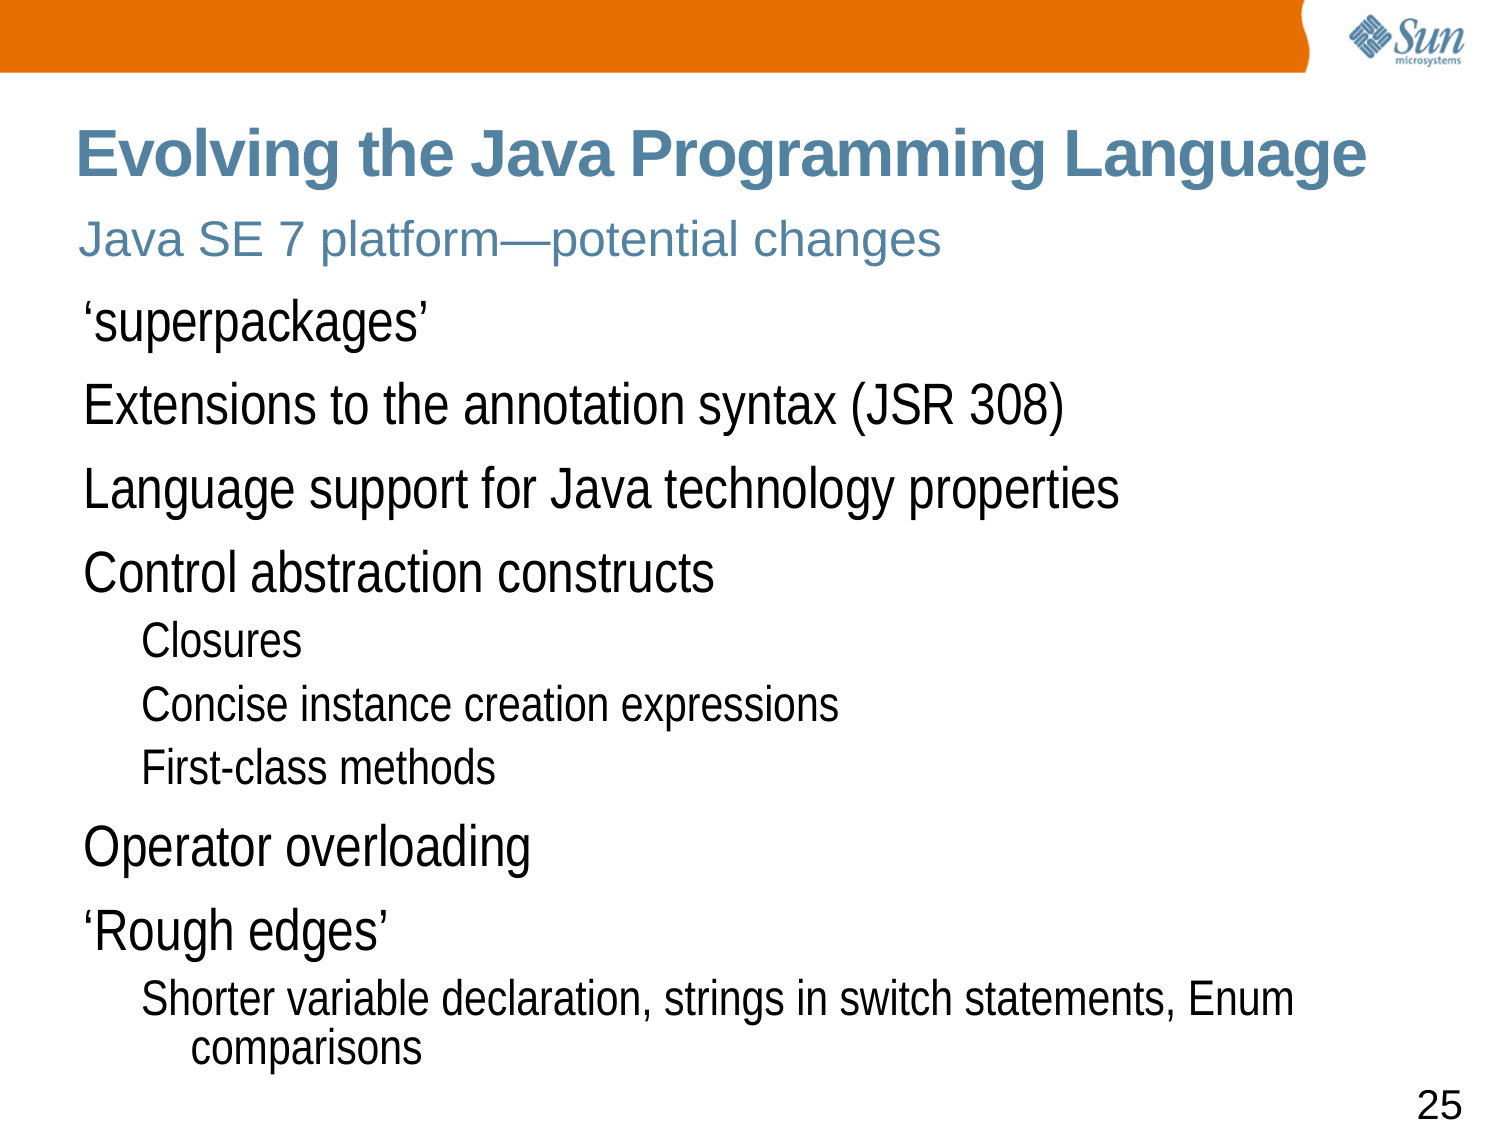

# Evolving the Java Programming Language
Java SE 7 platform—potential changes
‘superpackages’
Extensions to the annotation syntax (JSR 308)
Language support for Java technology properties
Control abstraction constructs
Closures
Concise instance creation expressions
First-class methods
Operator overloading
‘Rough edges’
Shorter variable declaration, strings in switch statements, Enum comparisons